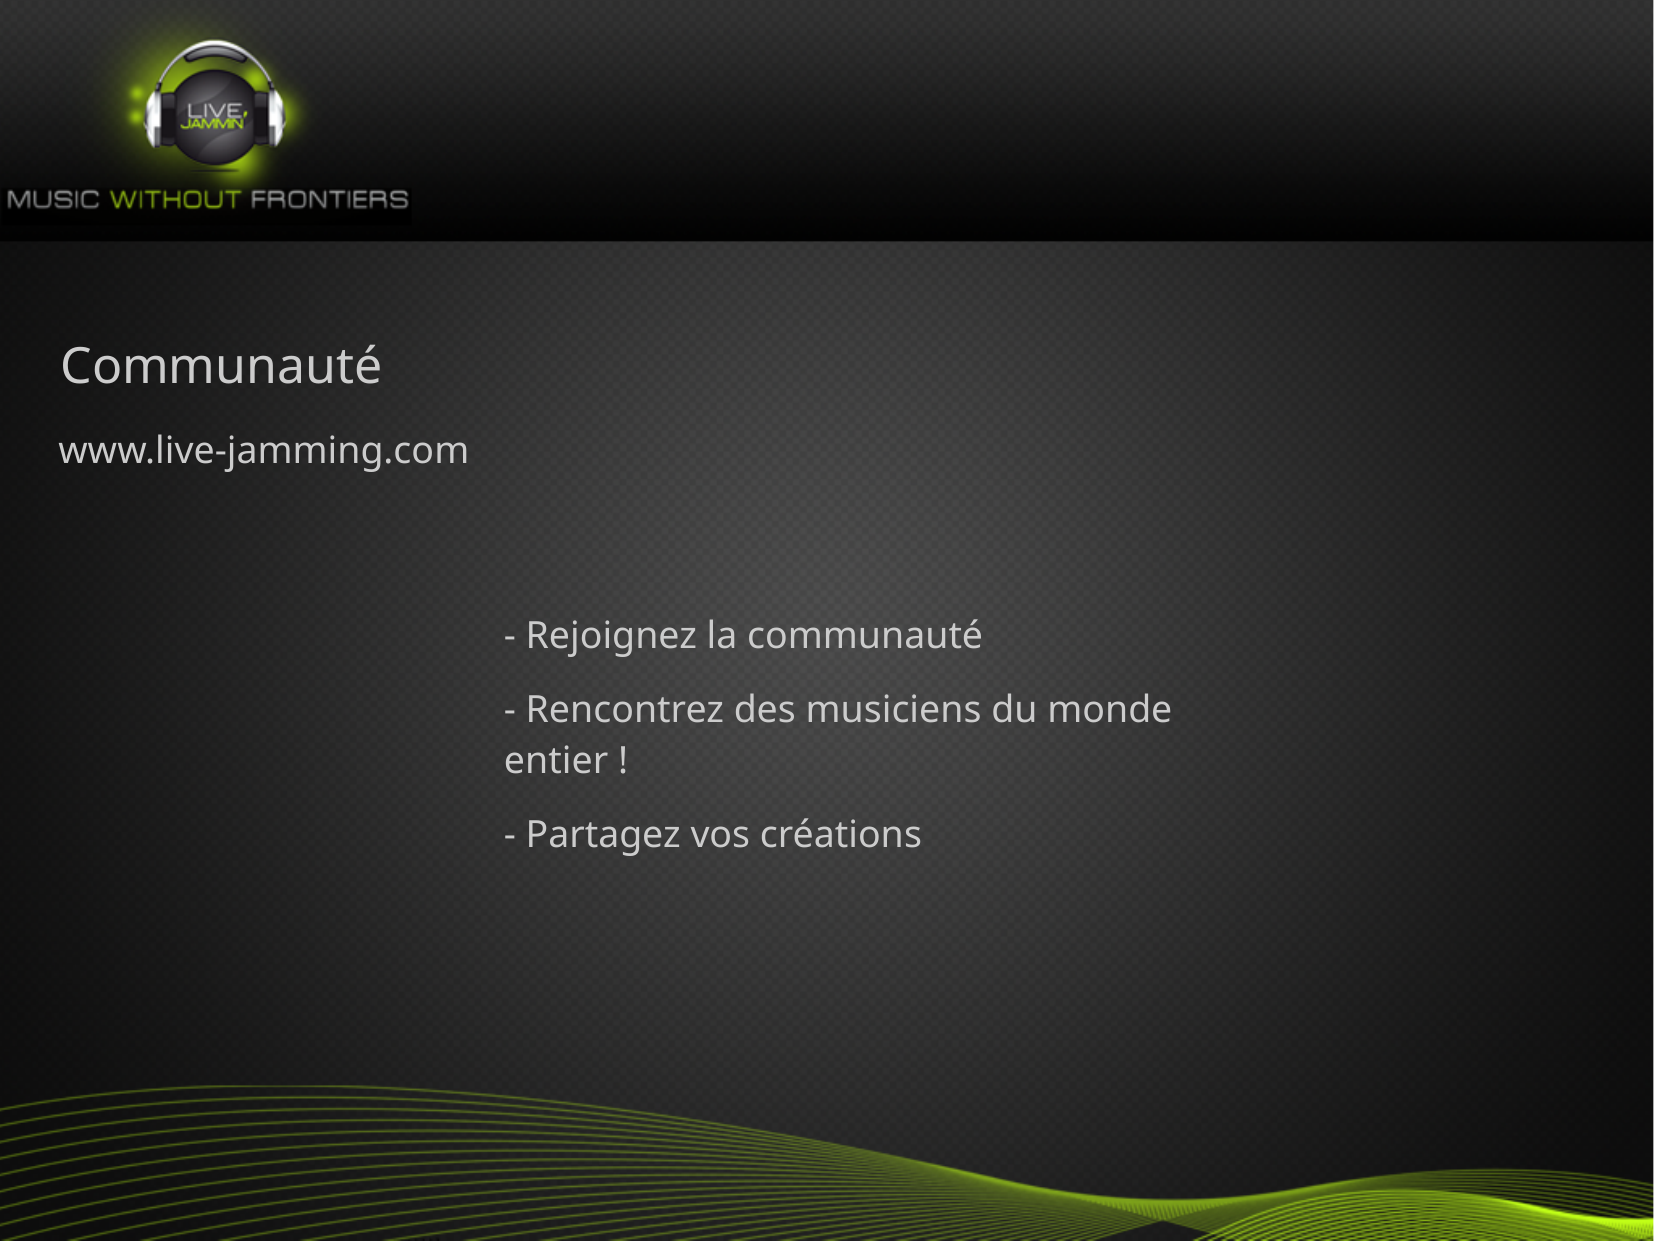

Communauté
www.live-jamming.com
- Rejoignez la communauté
- Rencontrez des musiciens du monde entier !
- Partagez vos créations